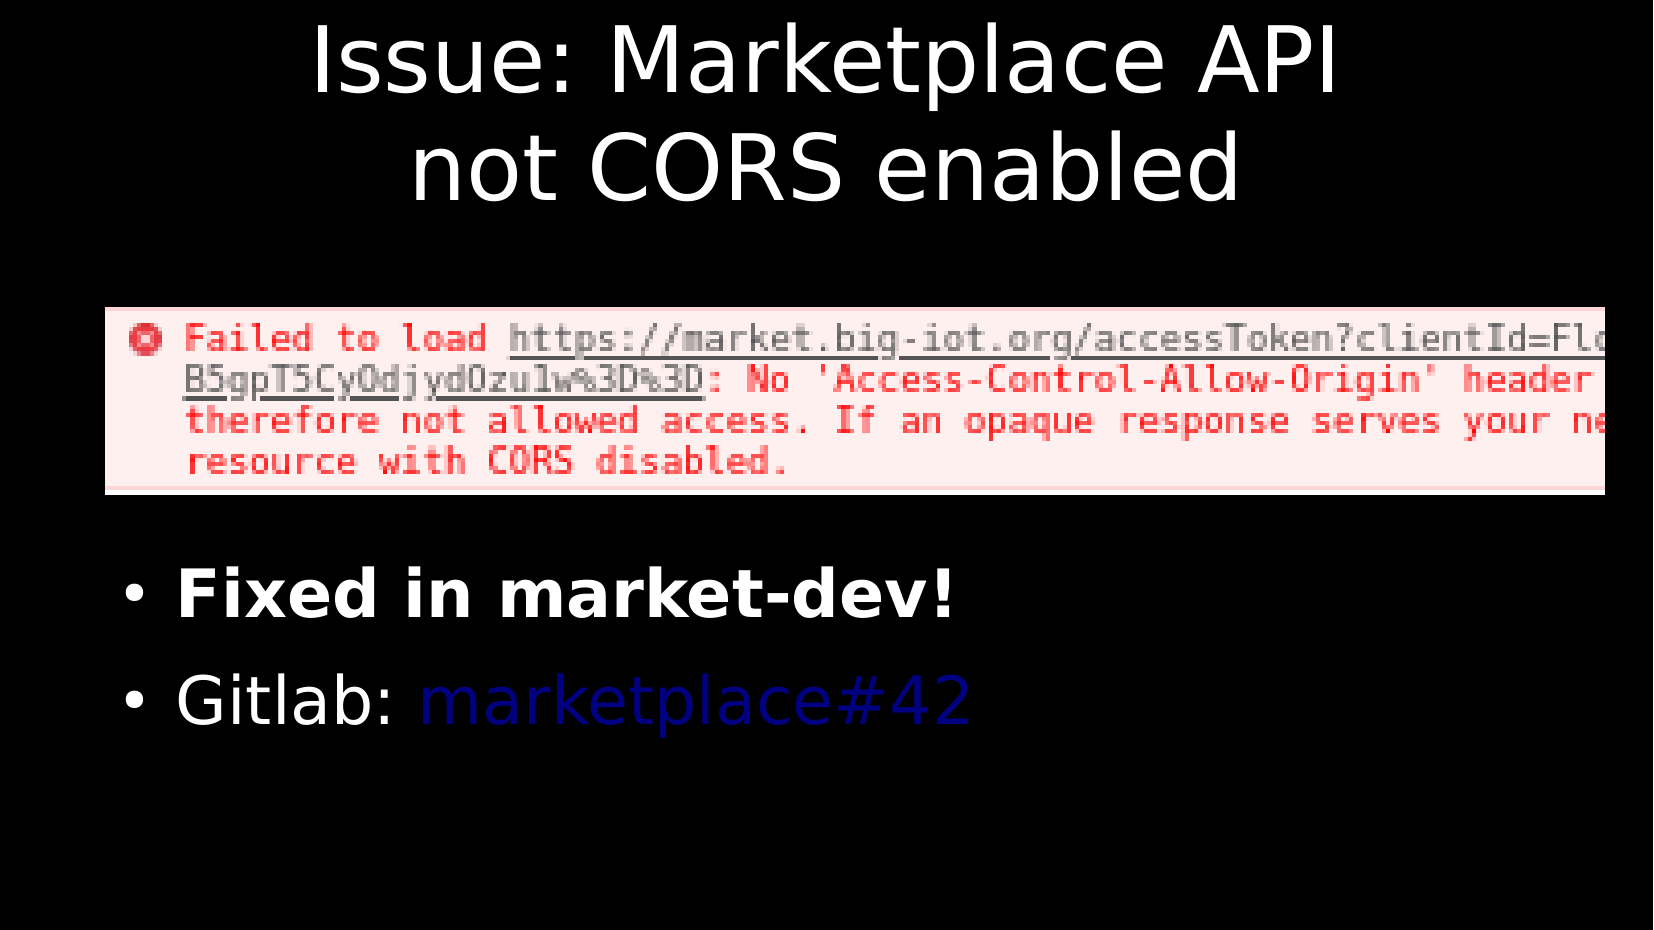

# Issue: Marketplace API not CORS enabled
Fixed in market-dev!
Gitlab: marketplace#42